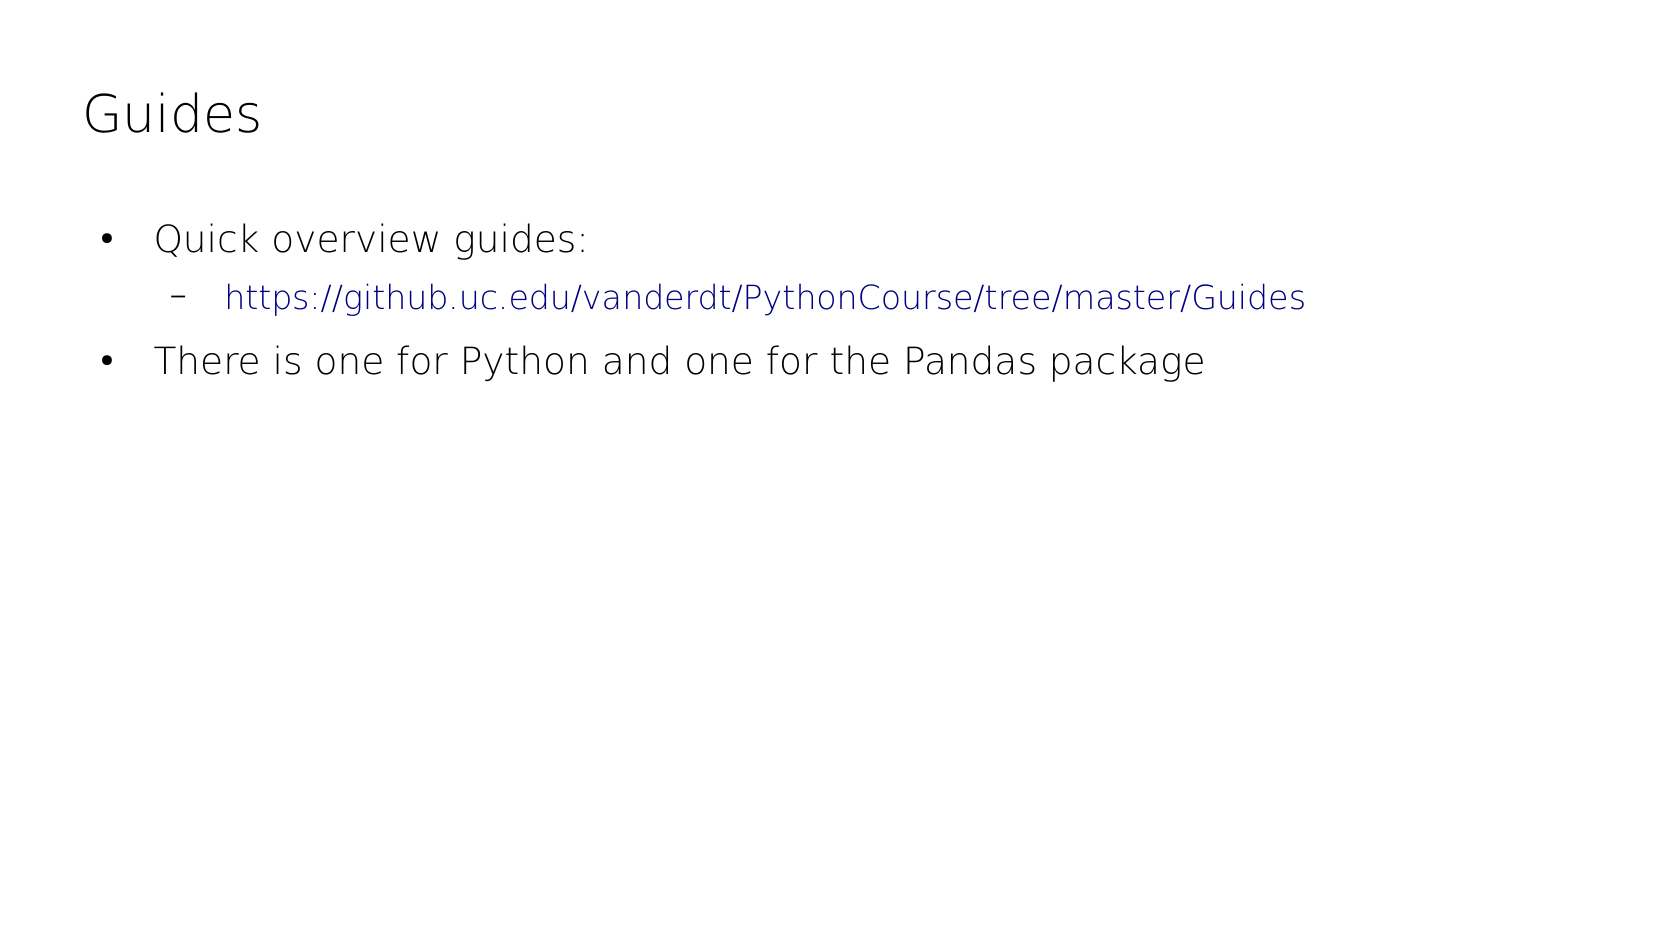

# Guides
Quick overview guides:
https://github.uc.edu/vanderdt/PythonCourse/tree/master/Guides
There is one for Python and one for the Pandas package